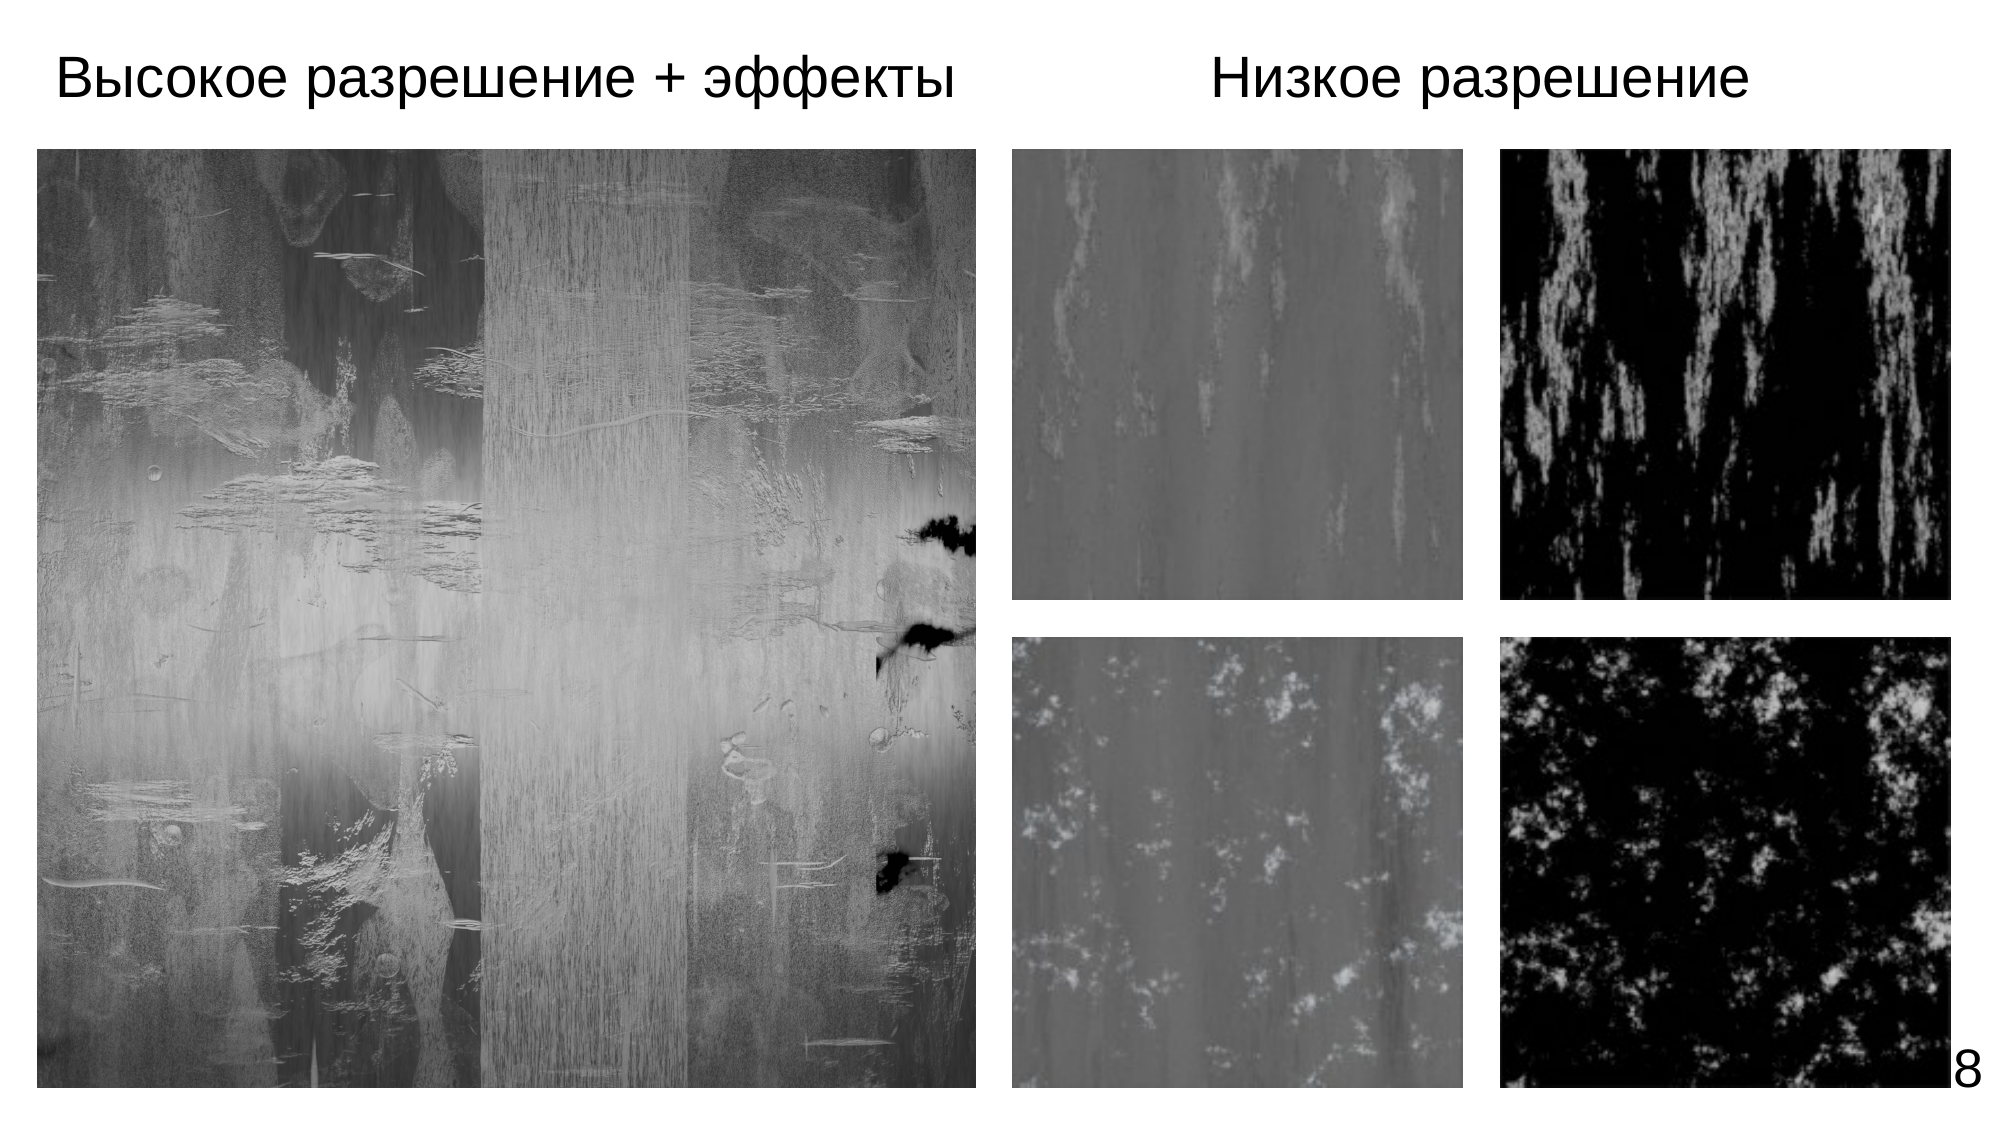

Высокое разрешение + эффекты
Низкое разрешение
# 8